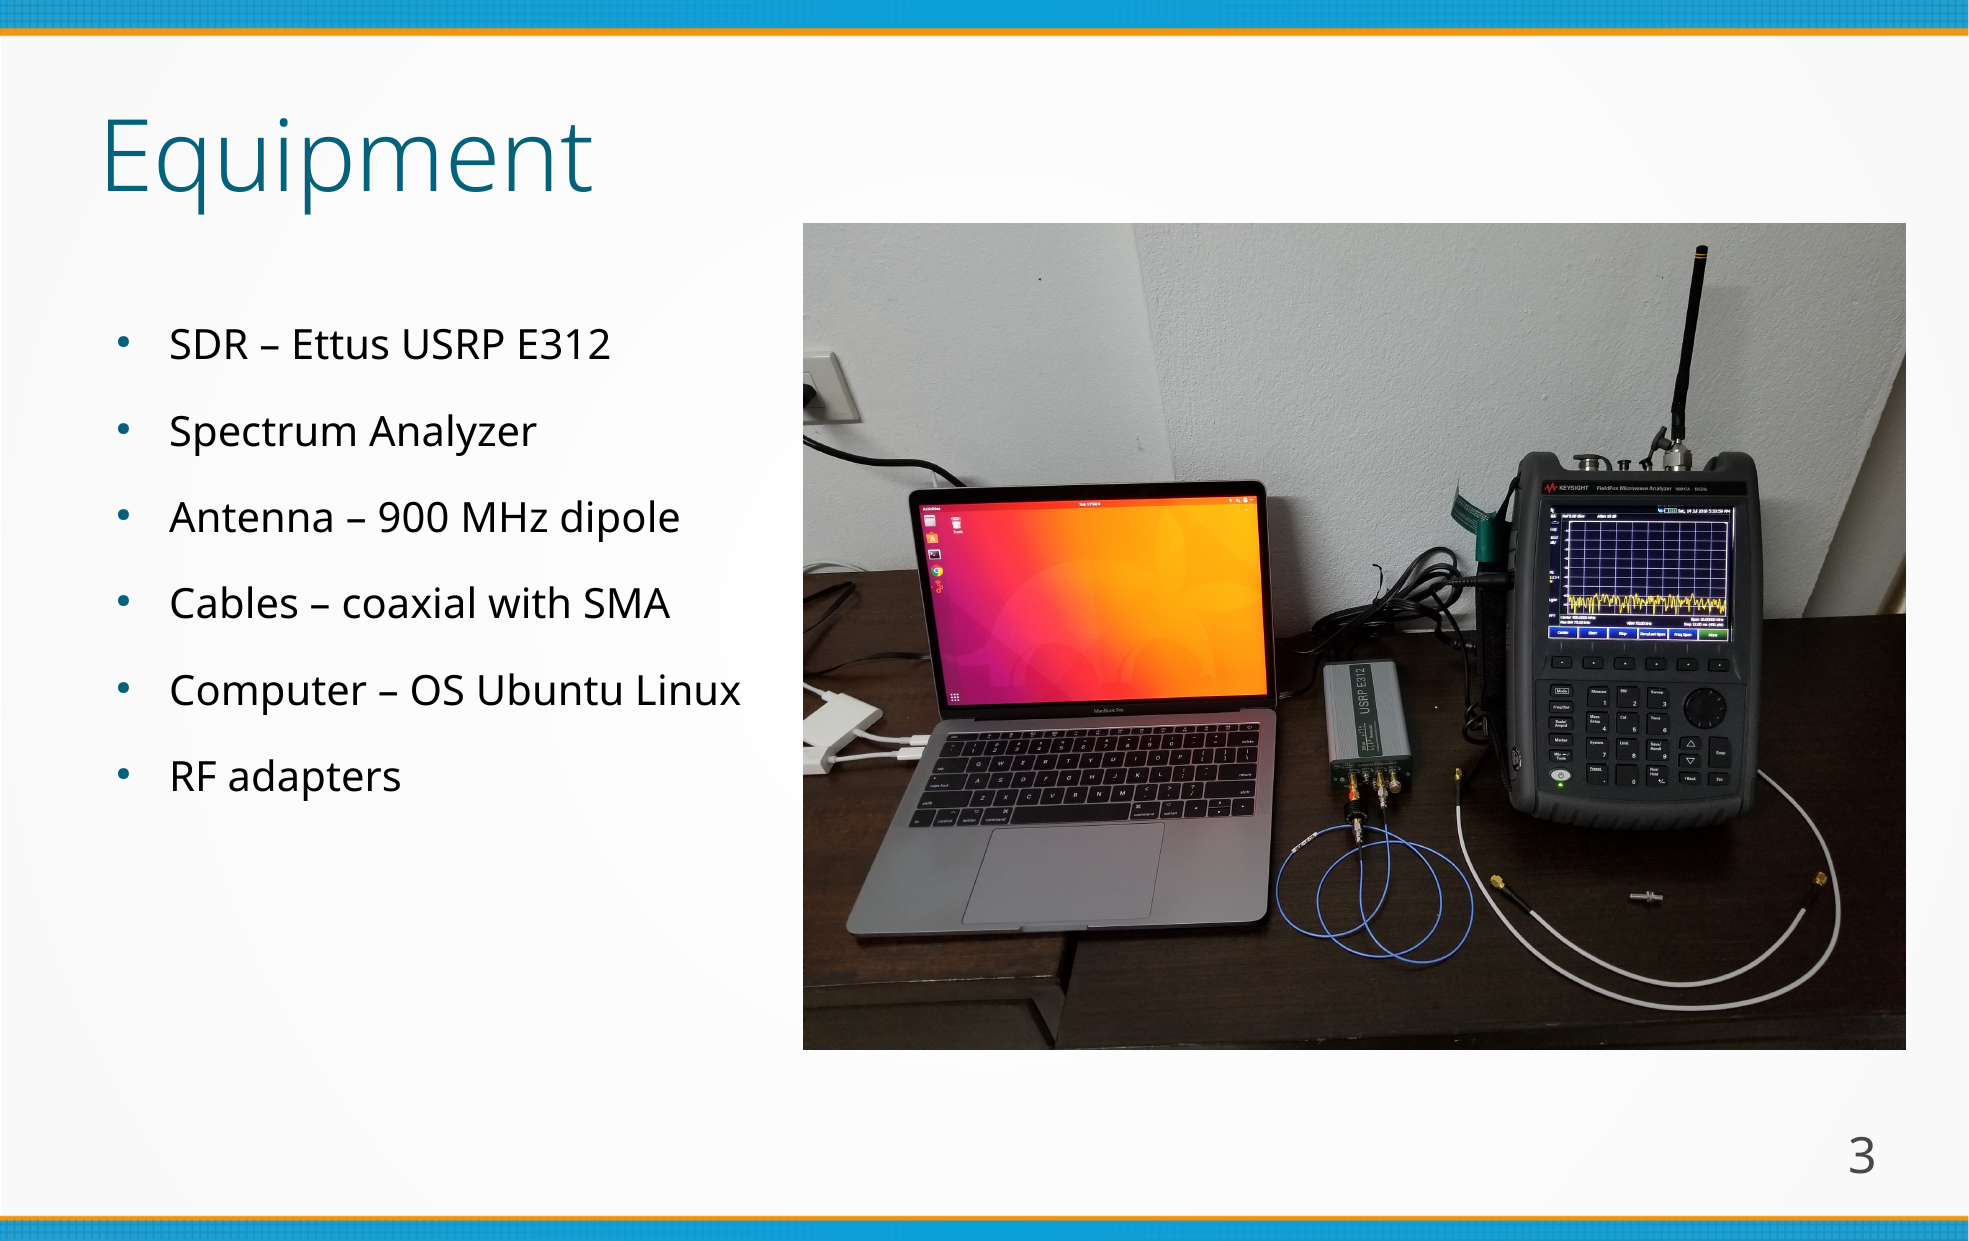

# Equipment
SDR – Ettus USRP E312
Spectrum Analyzer
Antenna – 900 MHz dipole
Cables – coaxial with SMA
Computer – OS Ubuntu Linux
RF adapters
3